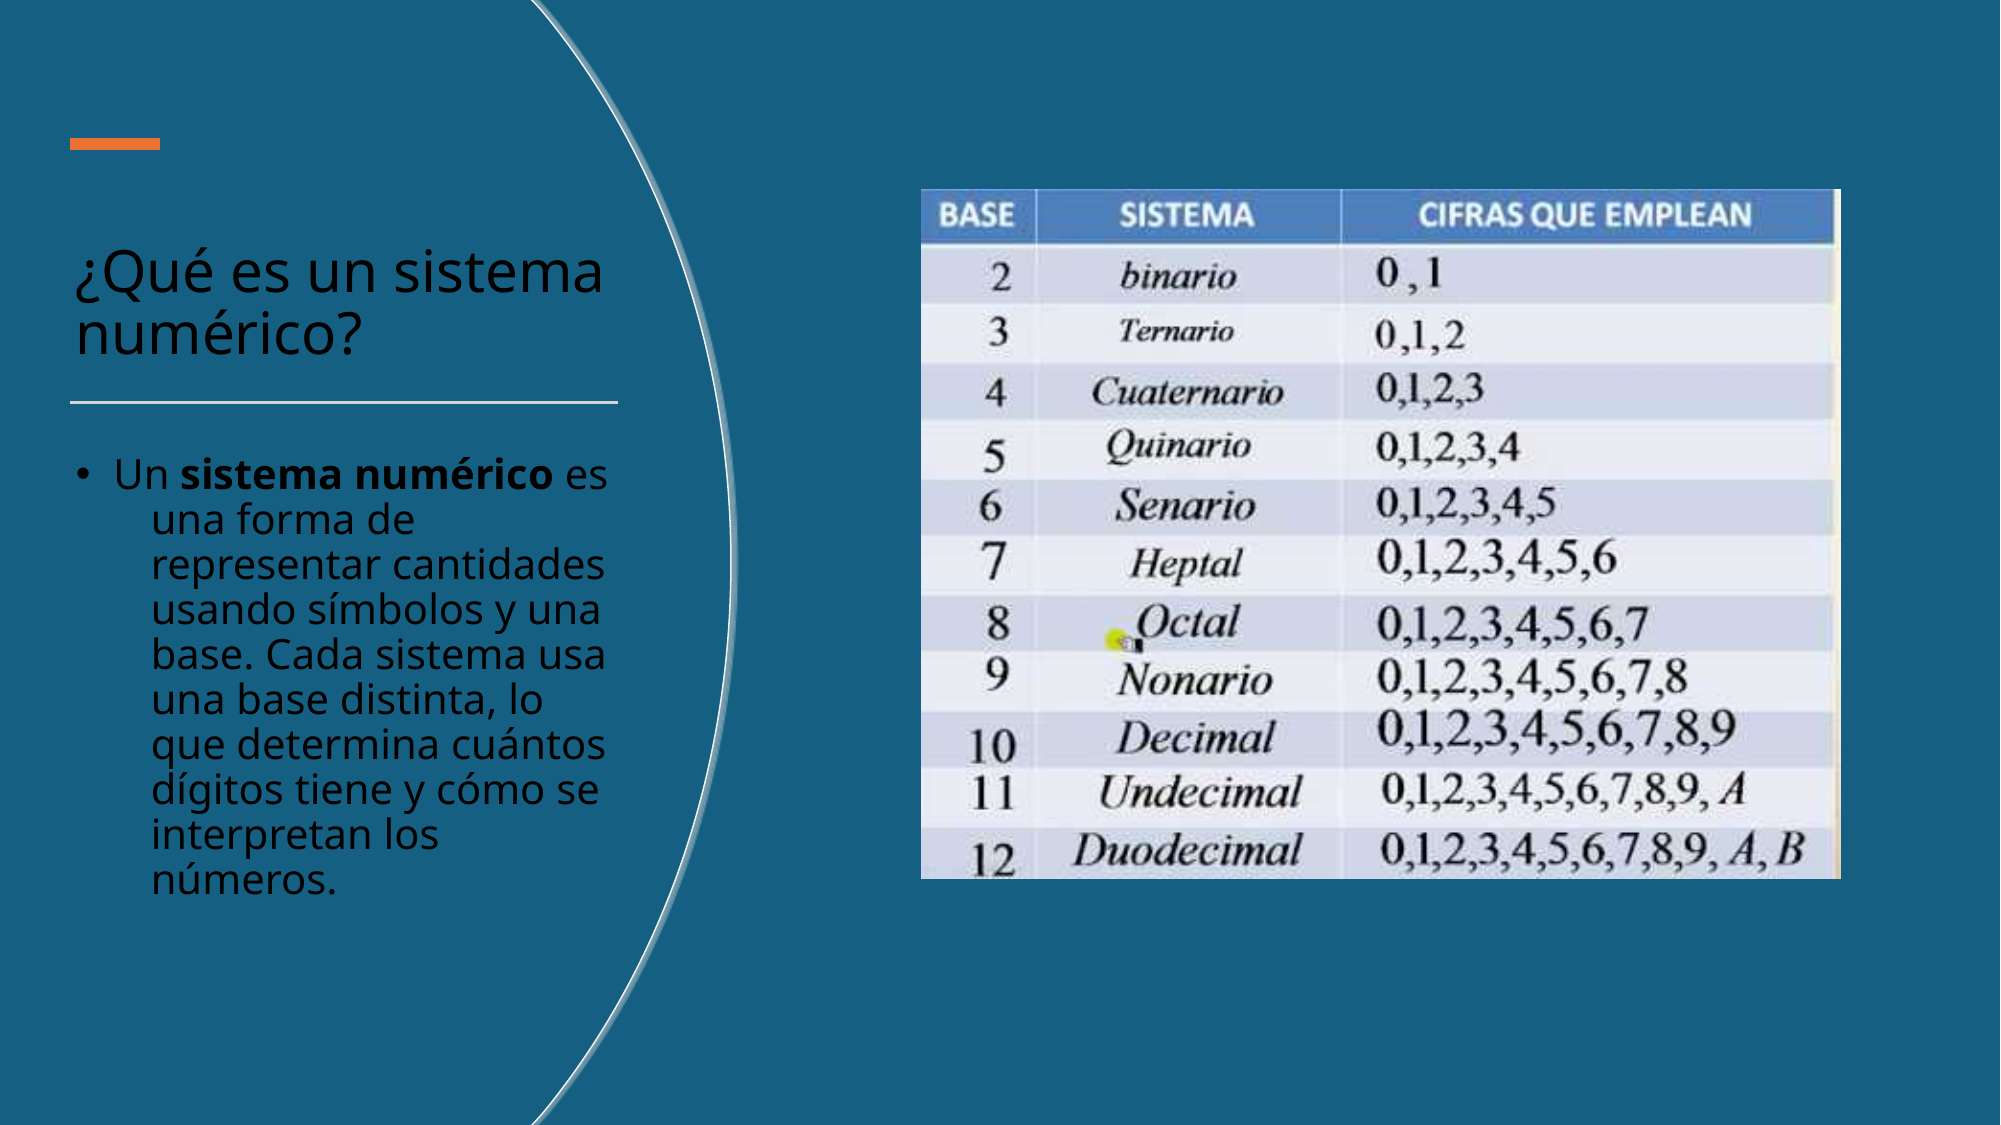

# ¿Qué es un sistema numérico?
Un sistema numérico es una forma de representar cantidades usando símbolos y una base. Cada sistema usa una base distinta, lo que determina cuántos dígitos tiene y cómo se interpretan los números.